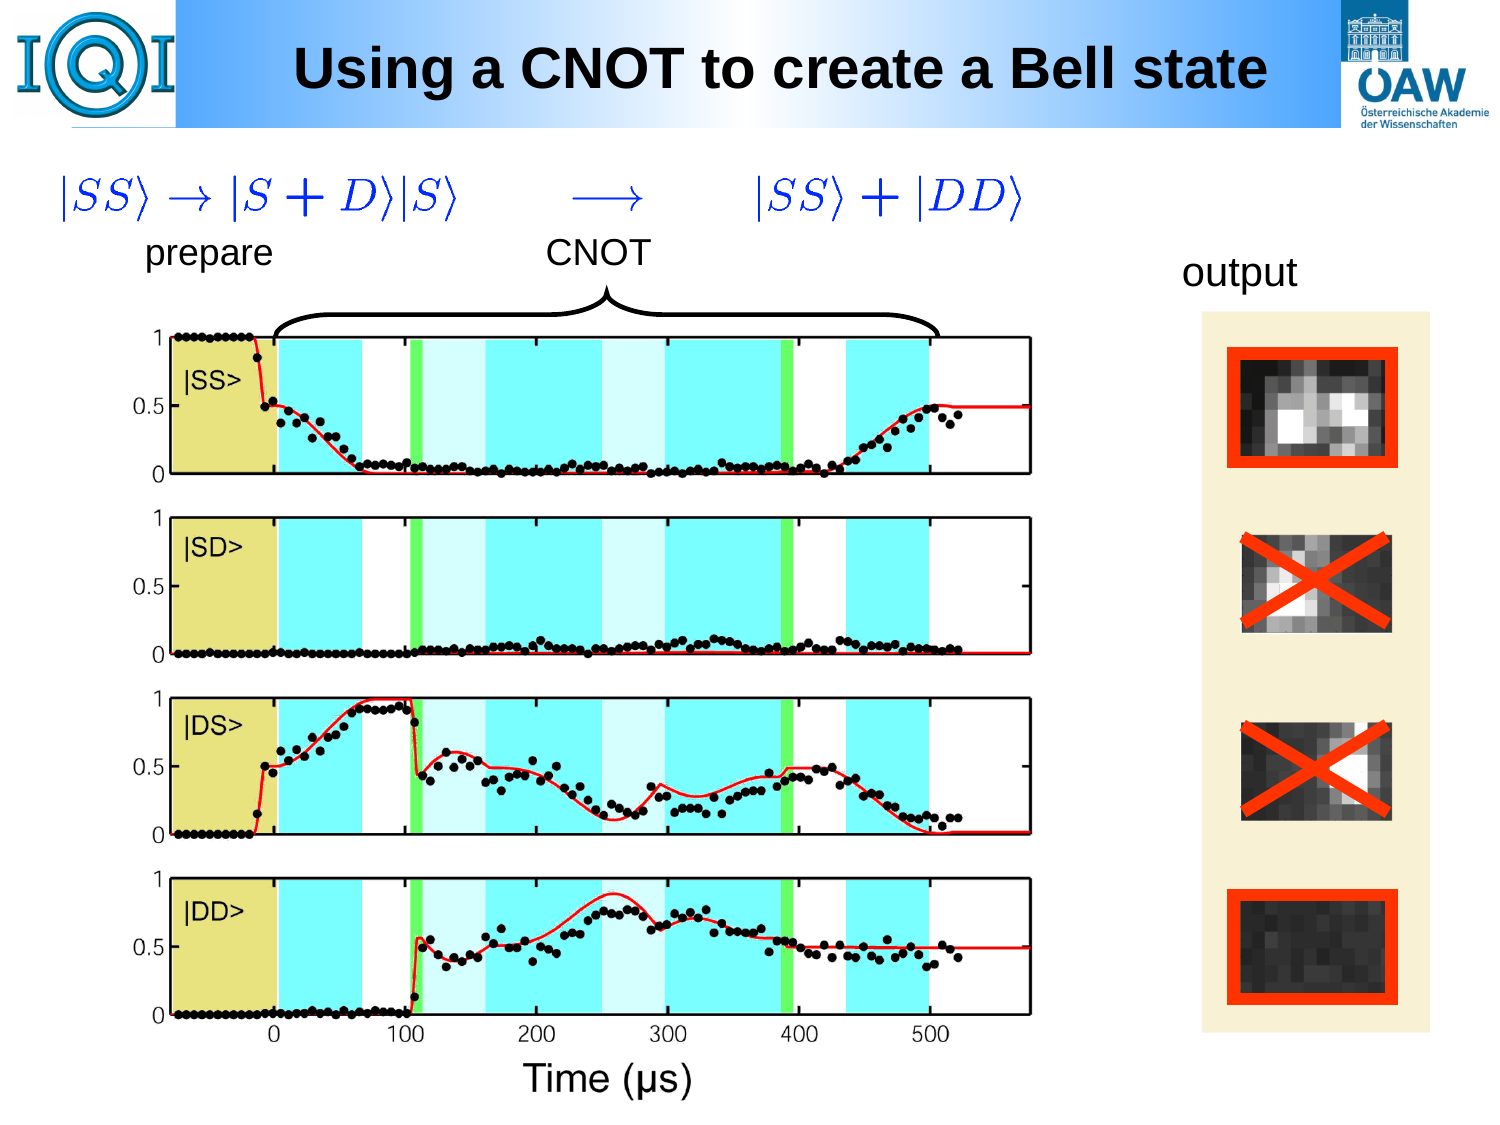

Using a CNOT to create a Bell state
prepare
CNOT
output
detect